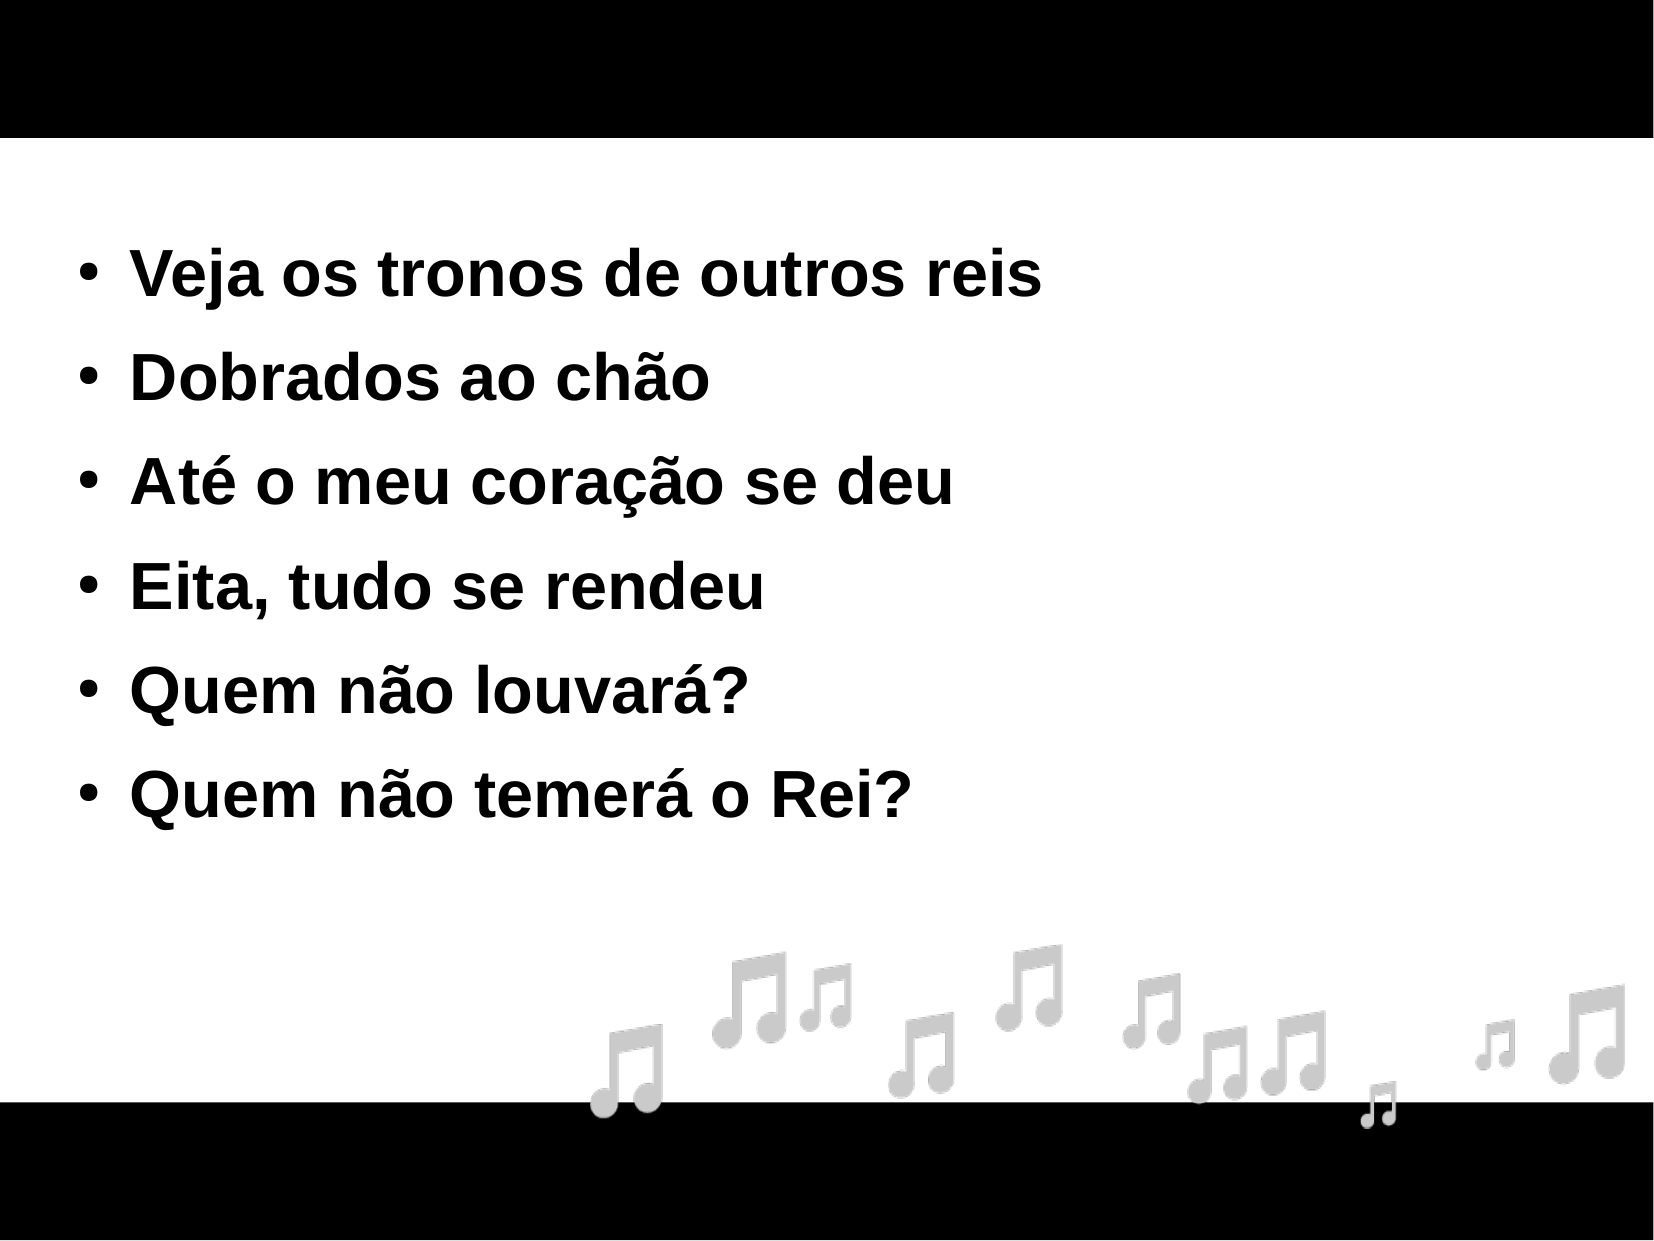

# Veja os tronos de outros reis
Dobrados ao chão
Até o meu coração se deu
Eita, tudo se rendeu
Quem não louvará?
Quem não temerá o Rei?